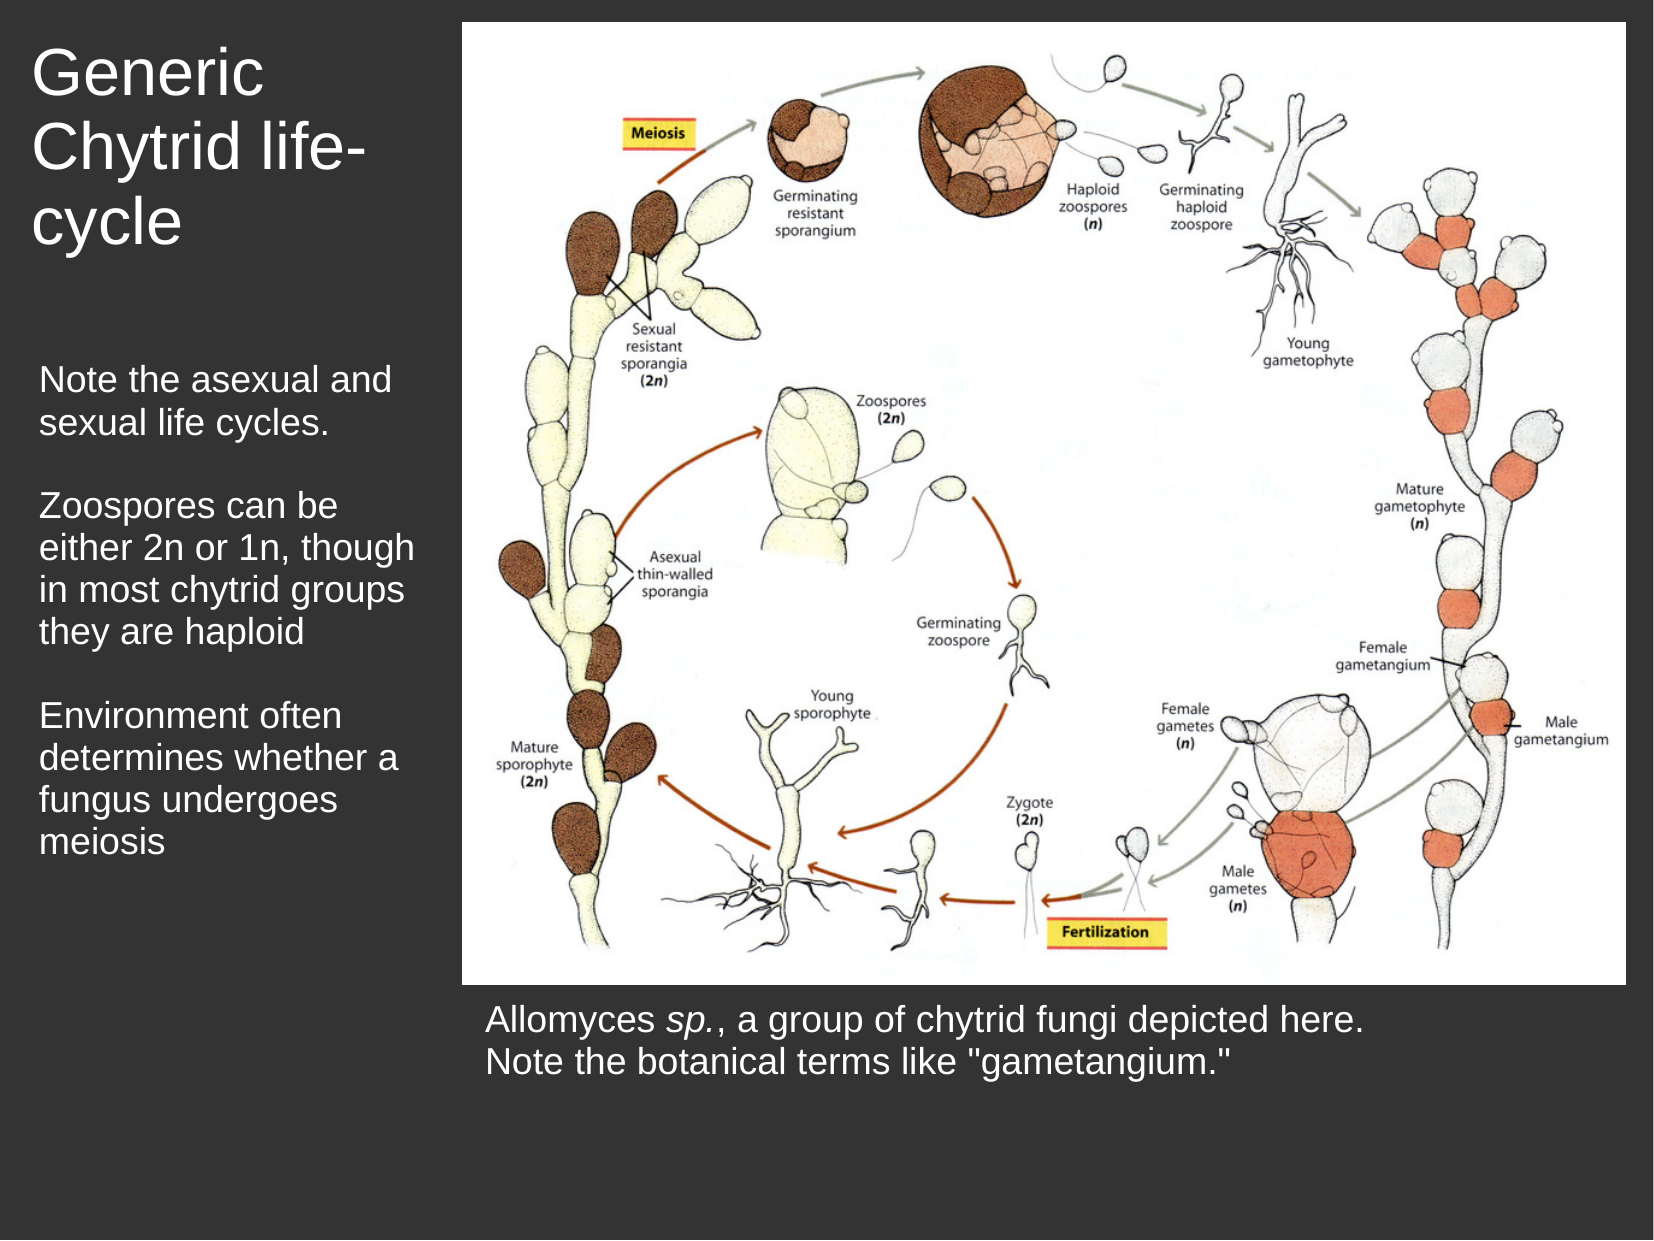

Generic Chytrid life- cycle
Note the asexual and sexual life cycles.
Zoospores can be either 2n or 1n, though in most chytrid groups they are haploid
Environment often determines whether a fungus undergoes meiosis
Allomyces sp., a group of chytrid fungi depicted here.
Note the botanical terms like "gametangium."